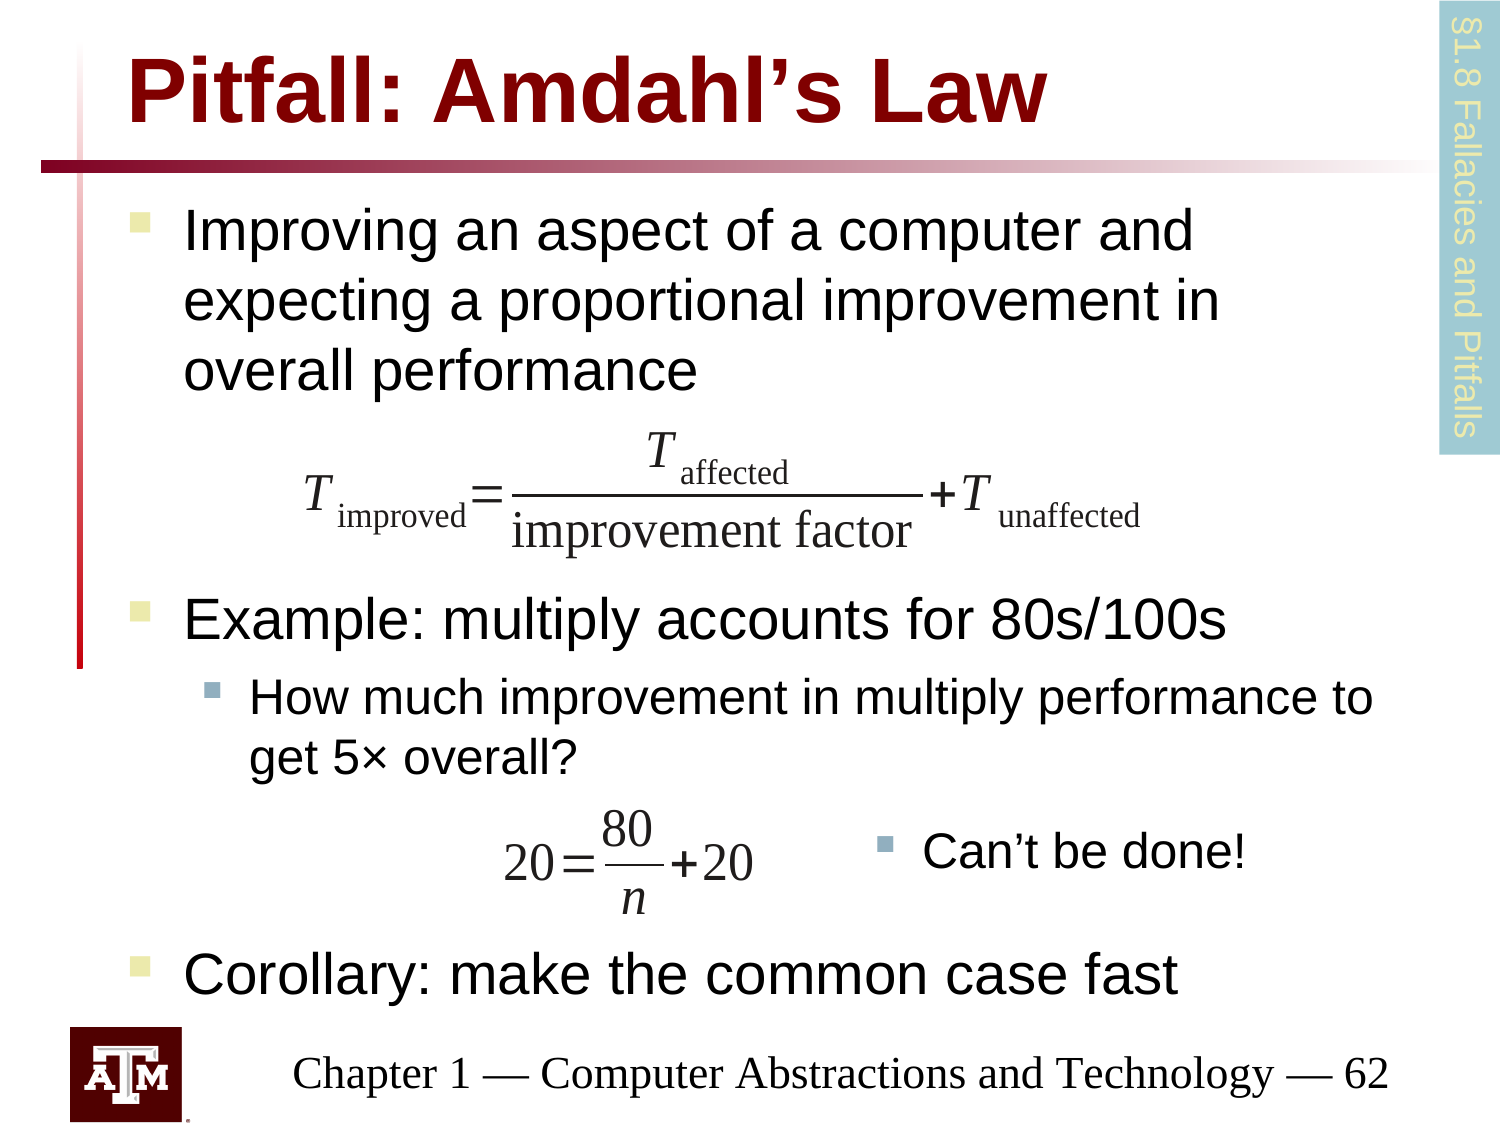

# Pitfall: Amdahl’s Law
Improving an aspect of a computer and expecting a proportional improvement in overall performance
§1.8 Fallacies and Pitfalls
Example: multiply accounts for 80s/100s
How much improvement in multiply performance to get 5× overall?
Can’t be done!
Corollary: make the common case fast
Chapter 1 — Computer Abstractions and Technology